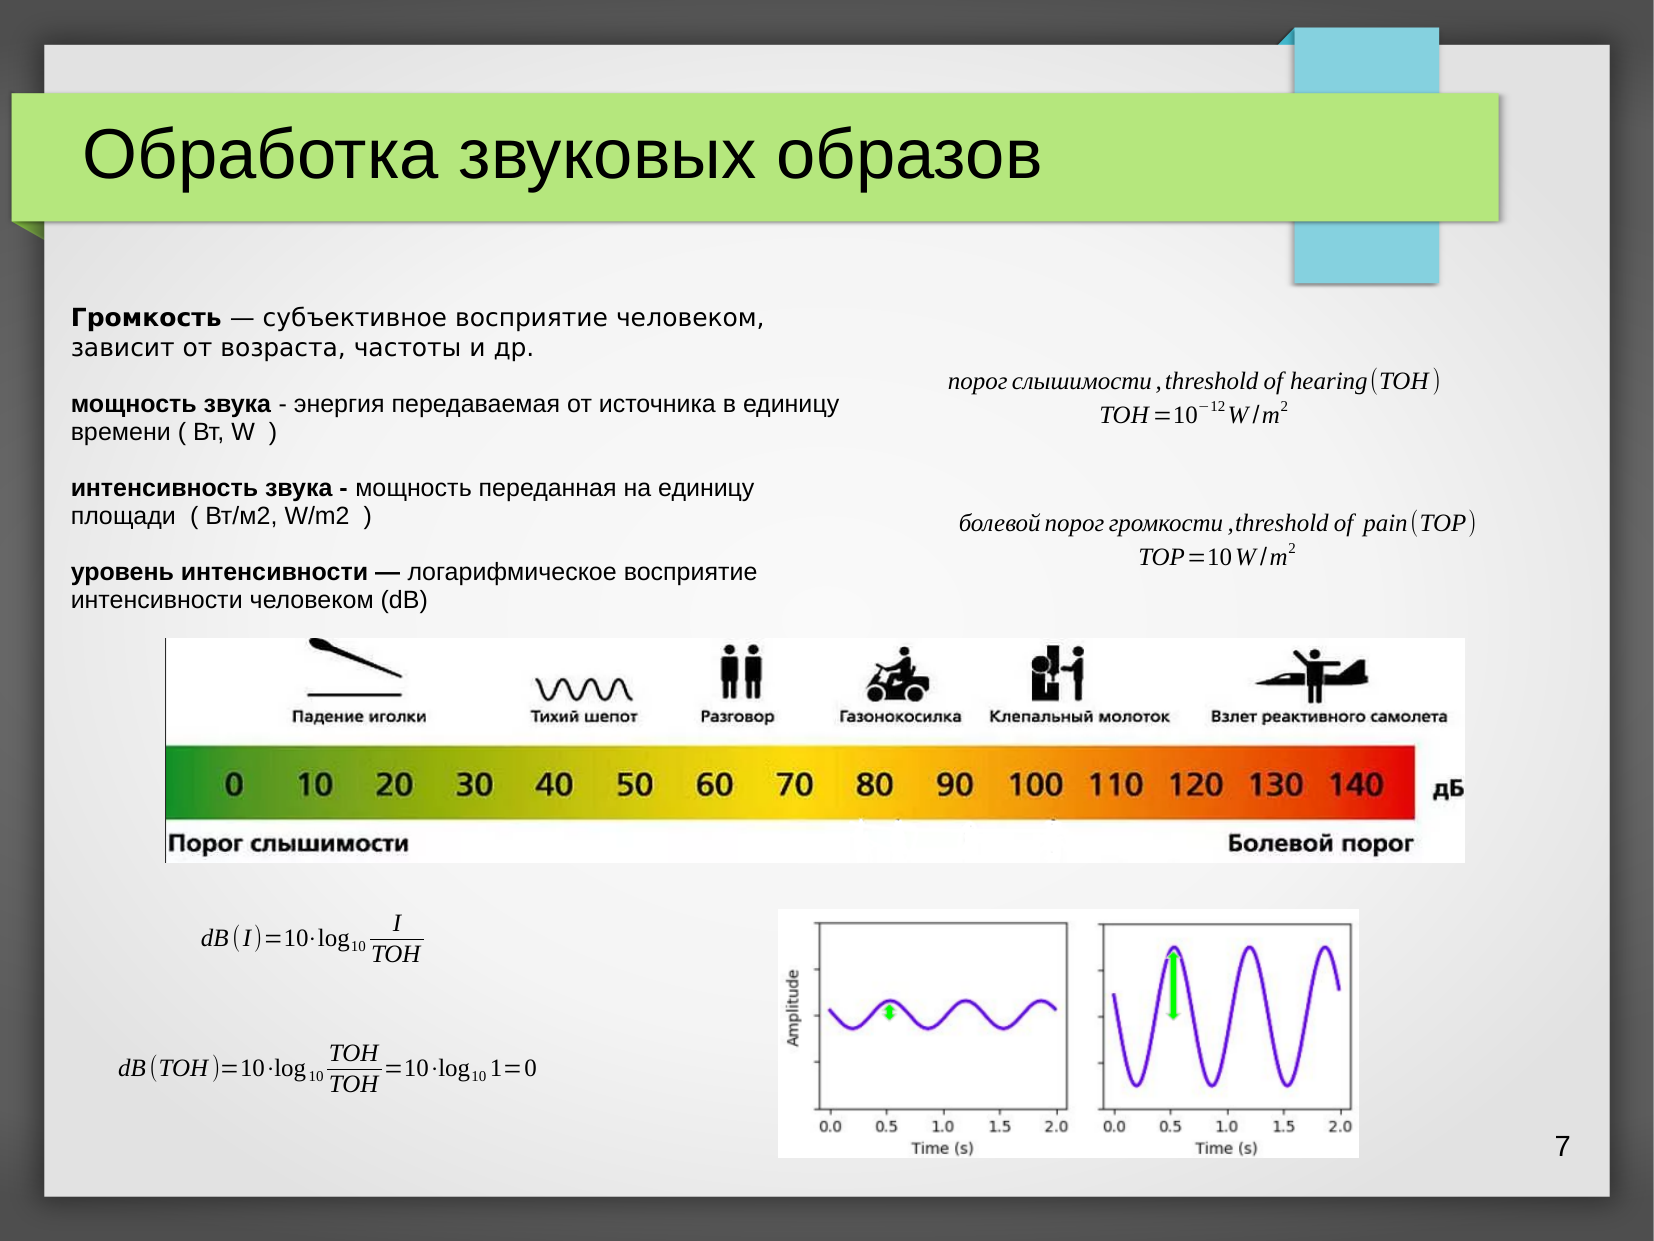

# Обработка звуковых образов
Громкость — субъективное восприятие человеком, зависит от возраста, частоты и др.
мощность звука - энергия передаваемая от источника в единицу времени ( Вт, W )
интенсивность звука - мощность переданная на единицу площади ( Вт/м2, W/m2 )
уровень интенсивности — логарифмическое восприятие интенсивности человеком (dB)
7